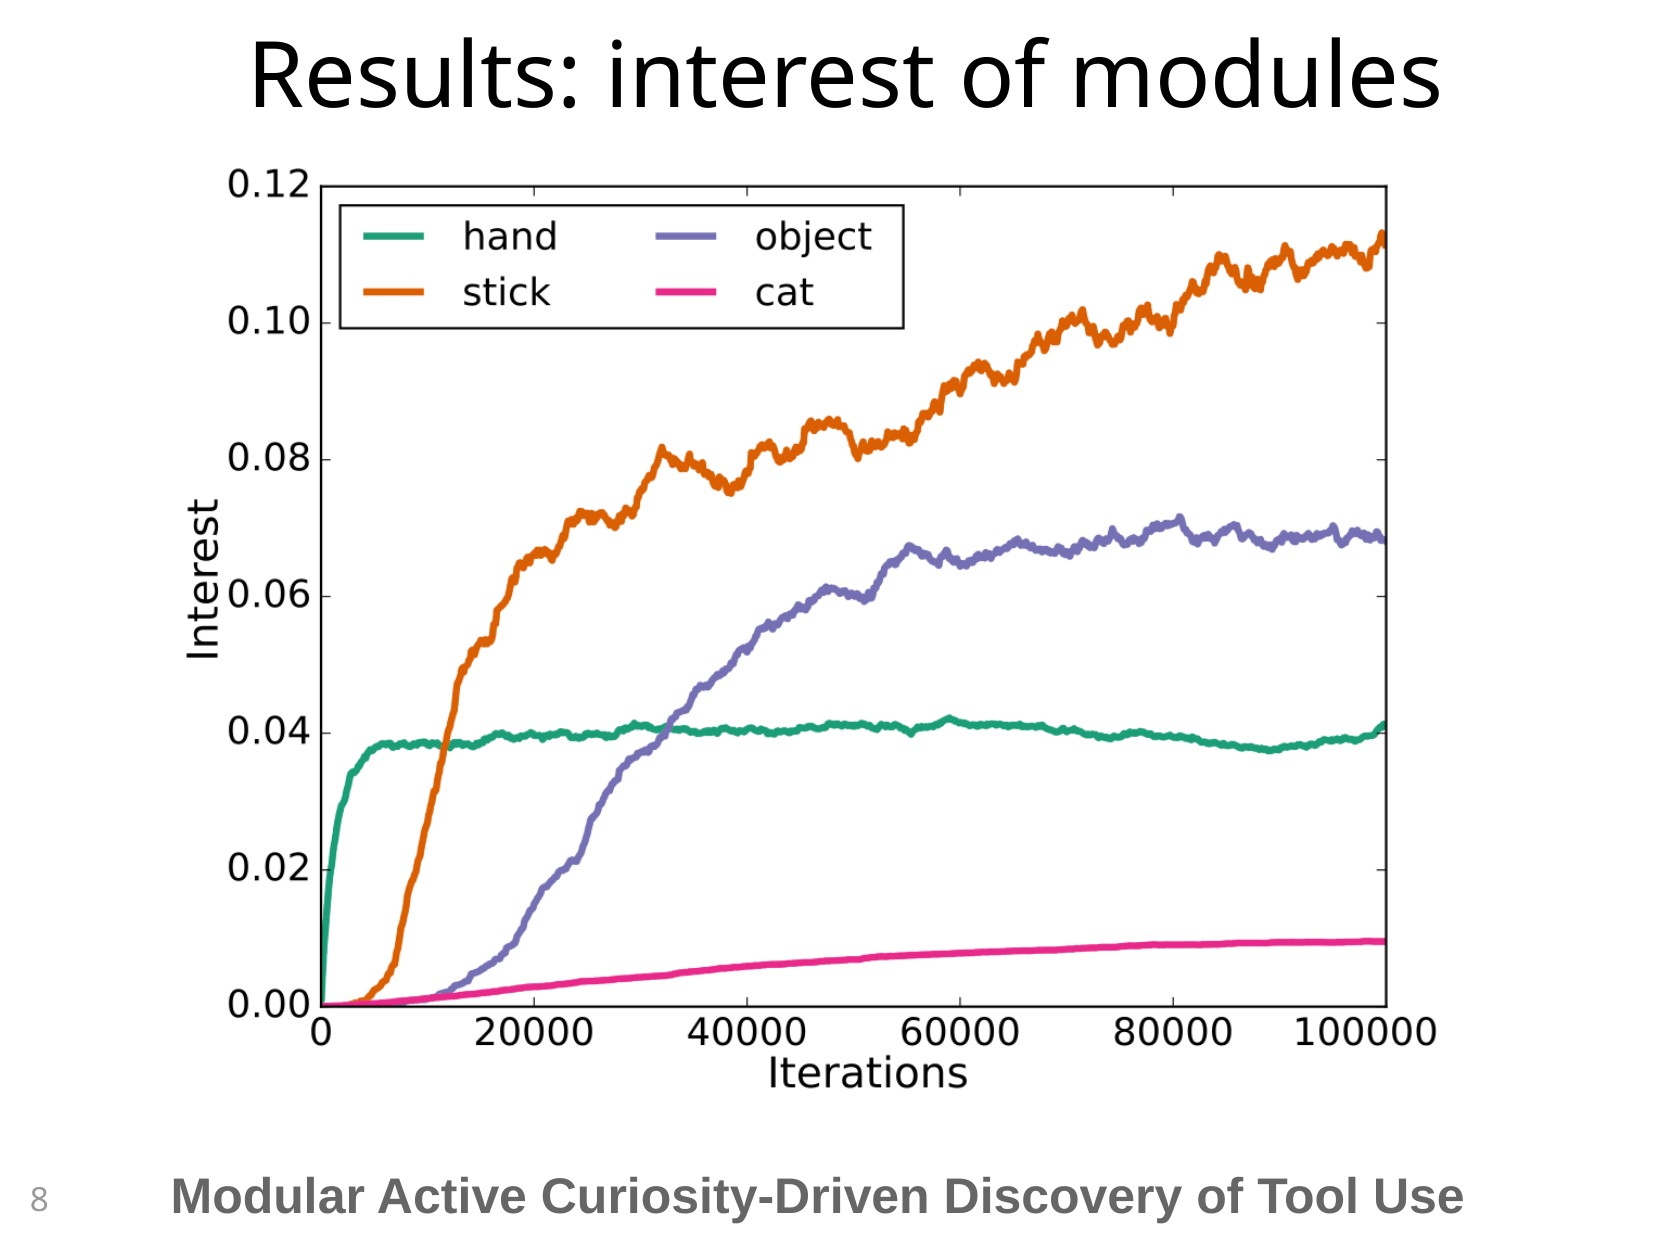

# Results: interest of modules
Modular Active Curiosity-Driven Discovery of Tool Use
8